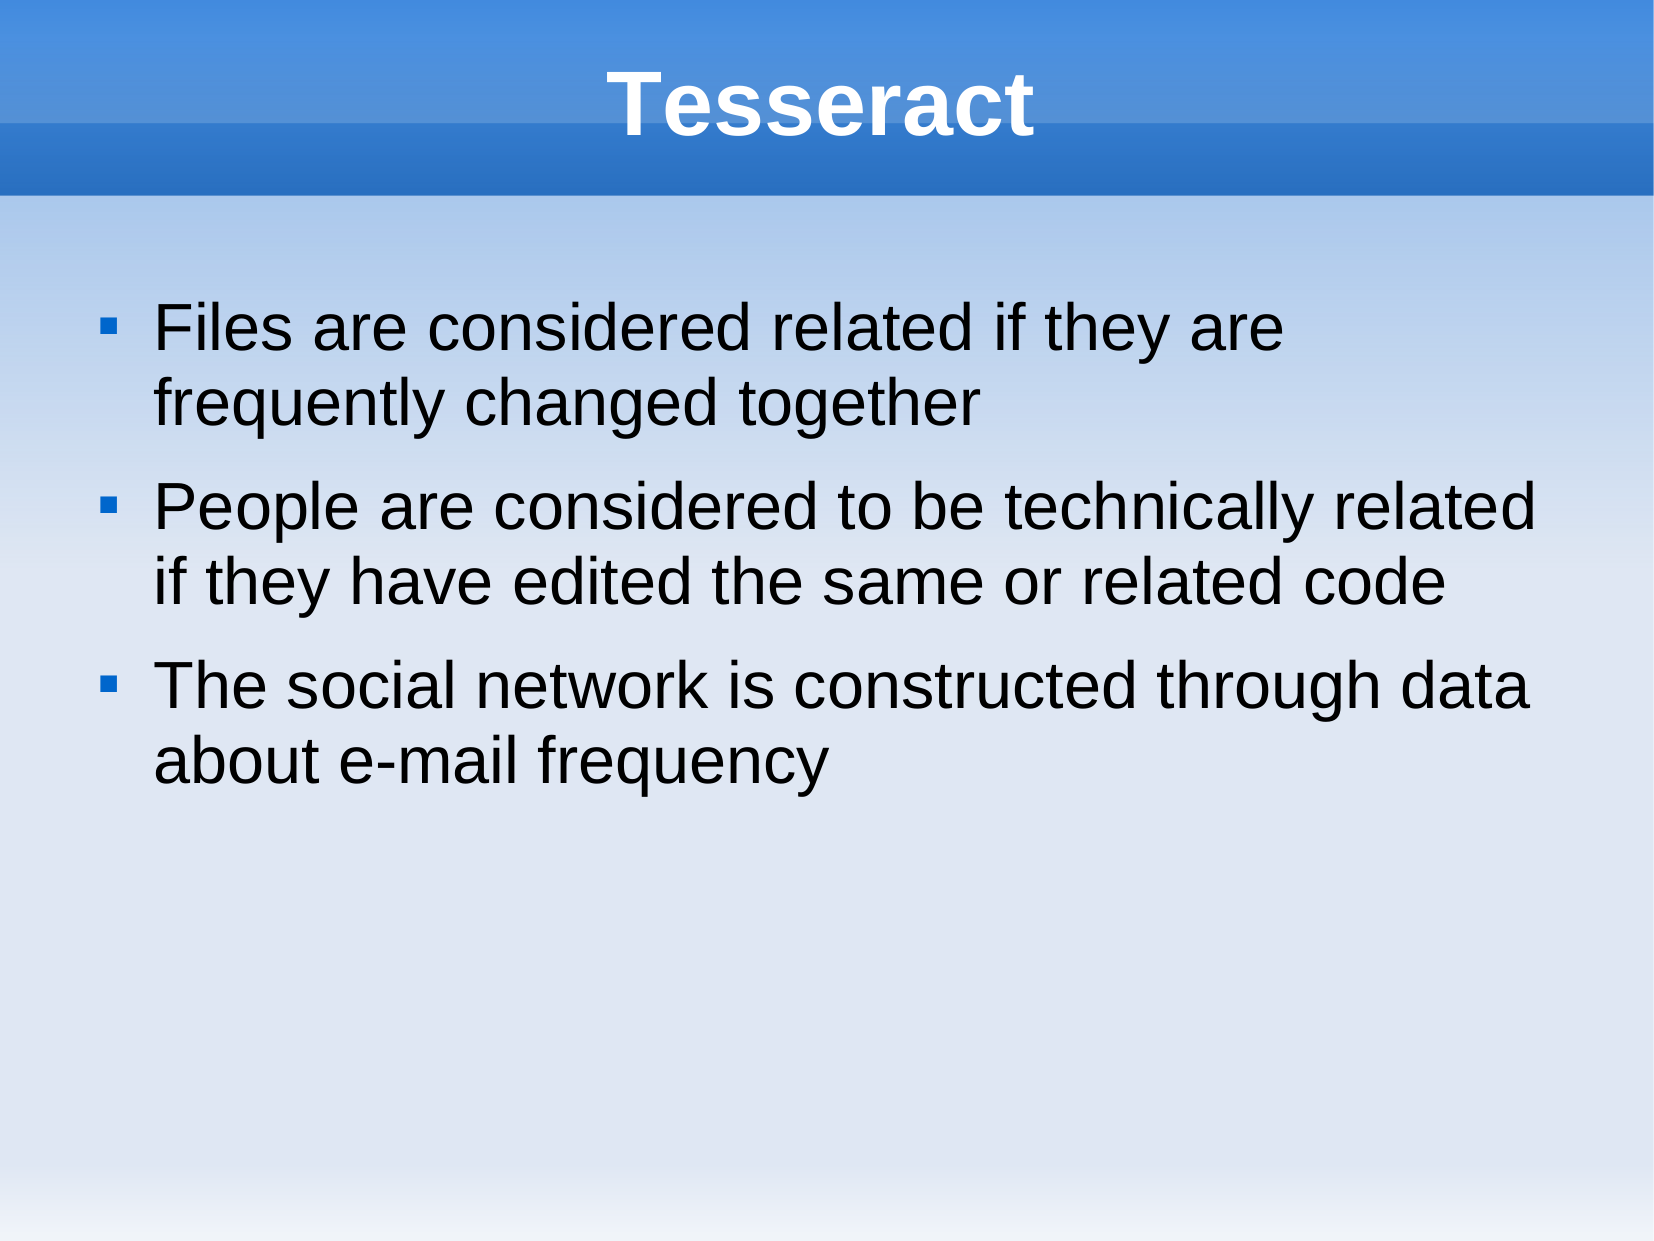

# Tesseract
Files are considered related if they are frequently changed together
People are considered to be technically related if they have edited the same or related code
The social network is constructed through data about e-mail frequency